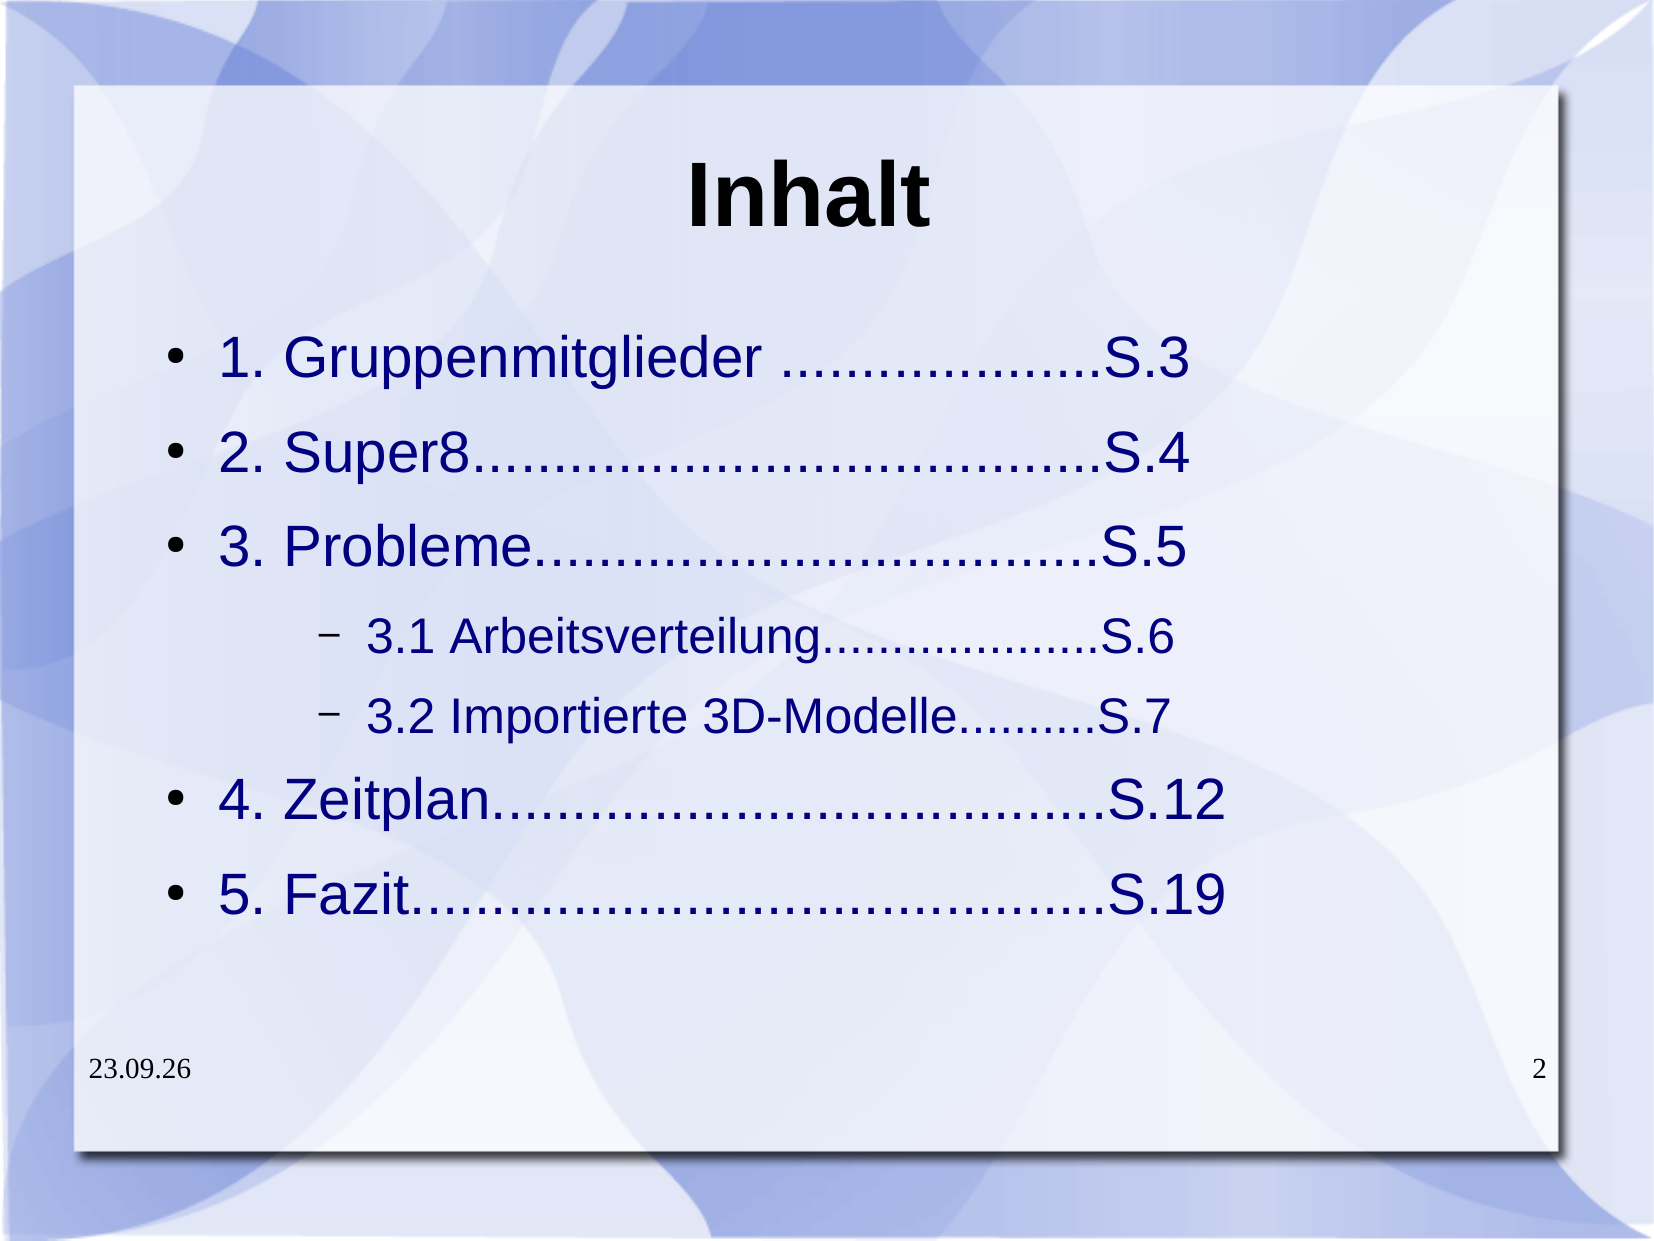

# Inhalt
1. Gruppenmitglieder ....................S.3
2. Super8.......................................S.4
3. Probleme...................................S.5
3.1 Arbeitsverteilung....................S.6
3.2 Importierte 3D-Modelle..........S.7
4. Zeitplan......................................S.12
5. Fazit...........................................S.19
2